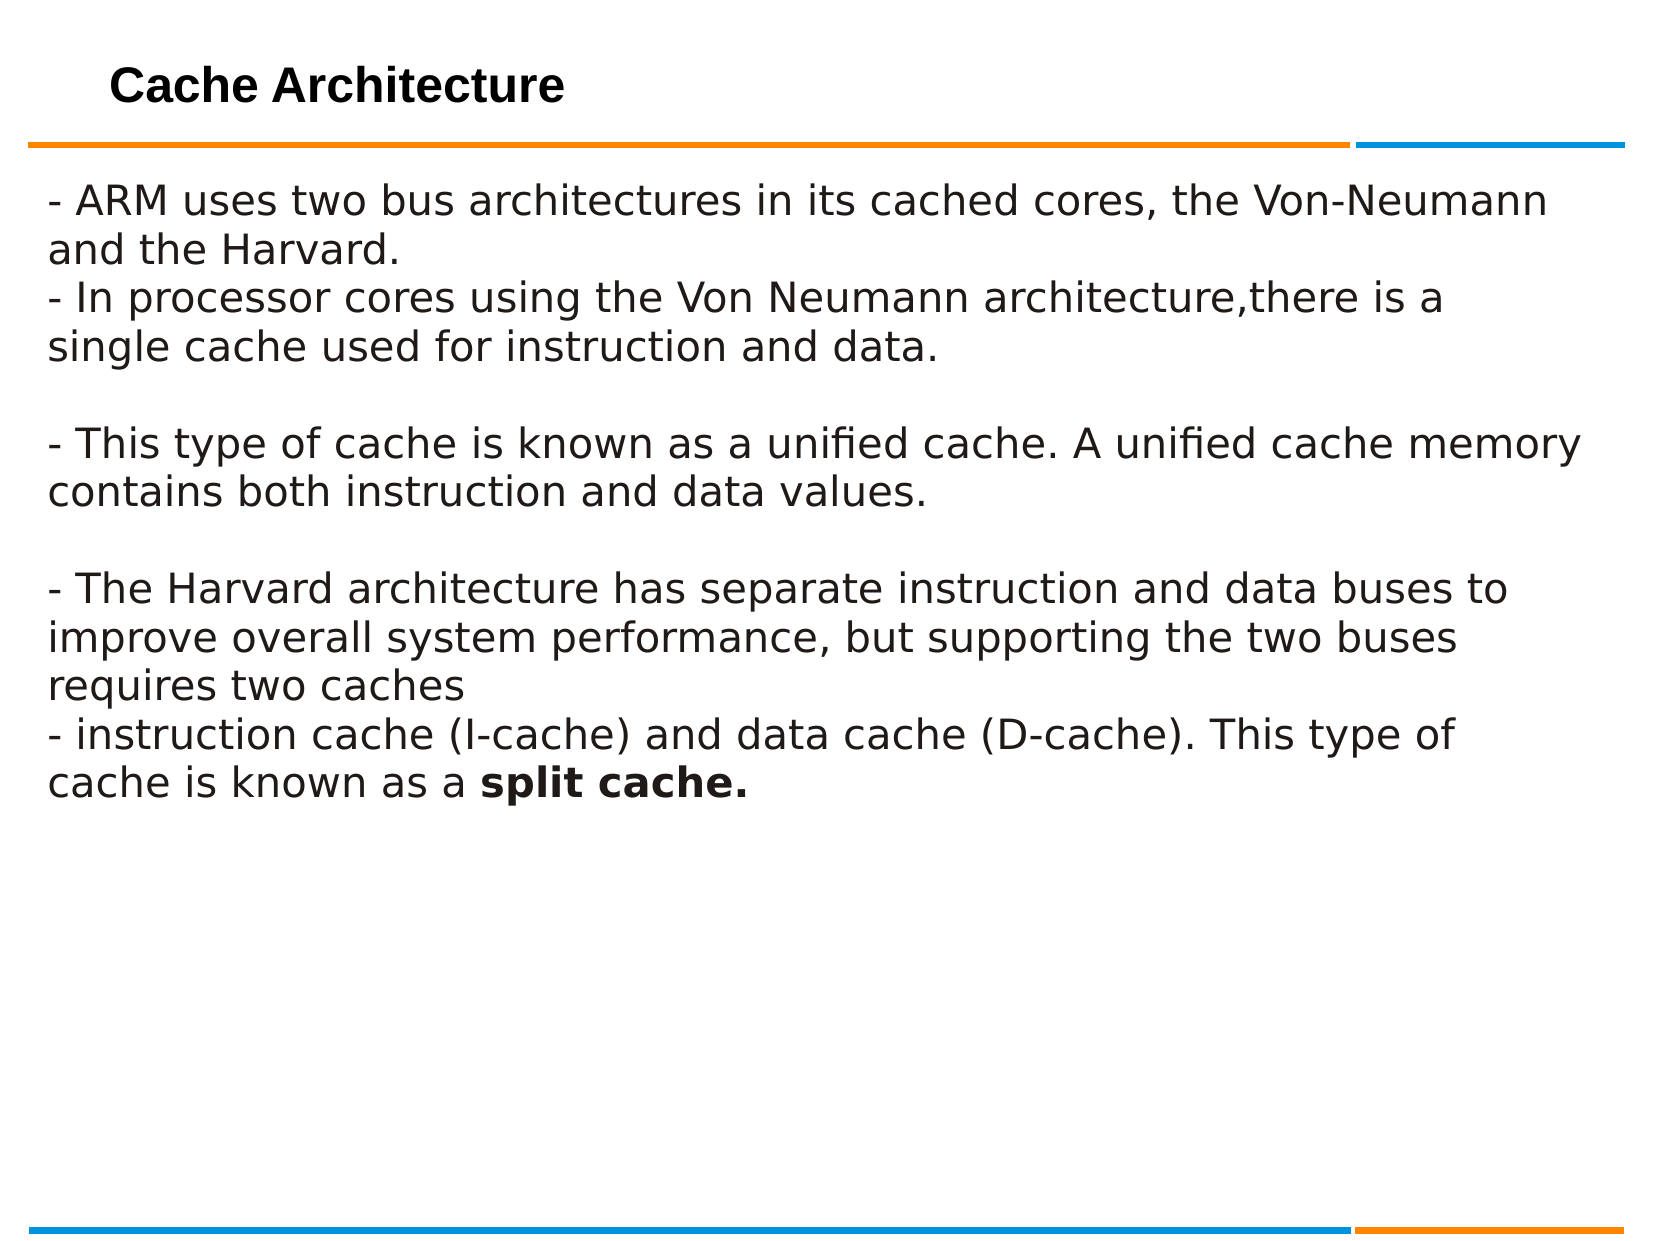

Cache Architecture
- ARM uses two bus architectures in its cached cores, the Von-Neumann
and the Harvard.
- In processor cores using the Von Neumann architecture,there is a
single cache used for instruction and data.
- This type of cache is known as a unified cache. A unified cache memory
contains both instruction and data values.
- The Harvard architecture has separate instruction and data buses to
improve overall system performance, but supporting the two buses
requires two caches
- instruction cache (I-cache) and data cache (D-cache). This type of
cache is known as a split cache.
18